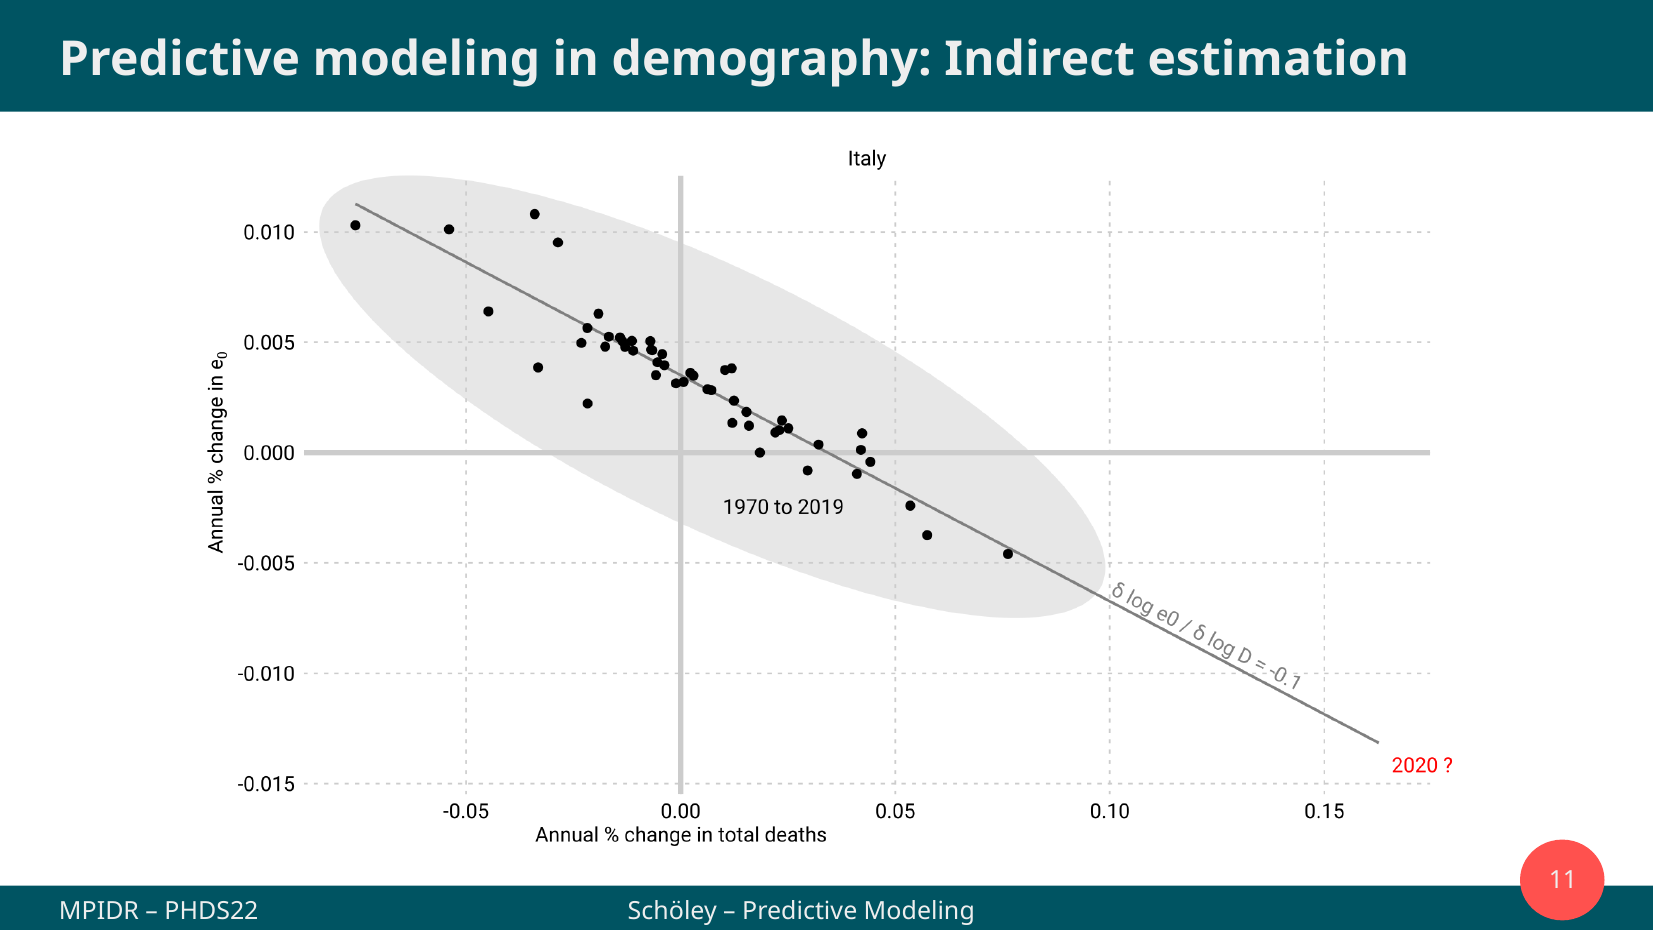

# Predictive modeling in demography: Indirect estimation
11
MPIDR – PHDS22
Schöley – Predictive Modeling